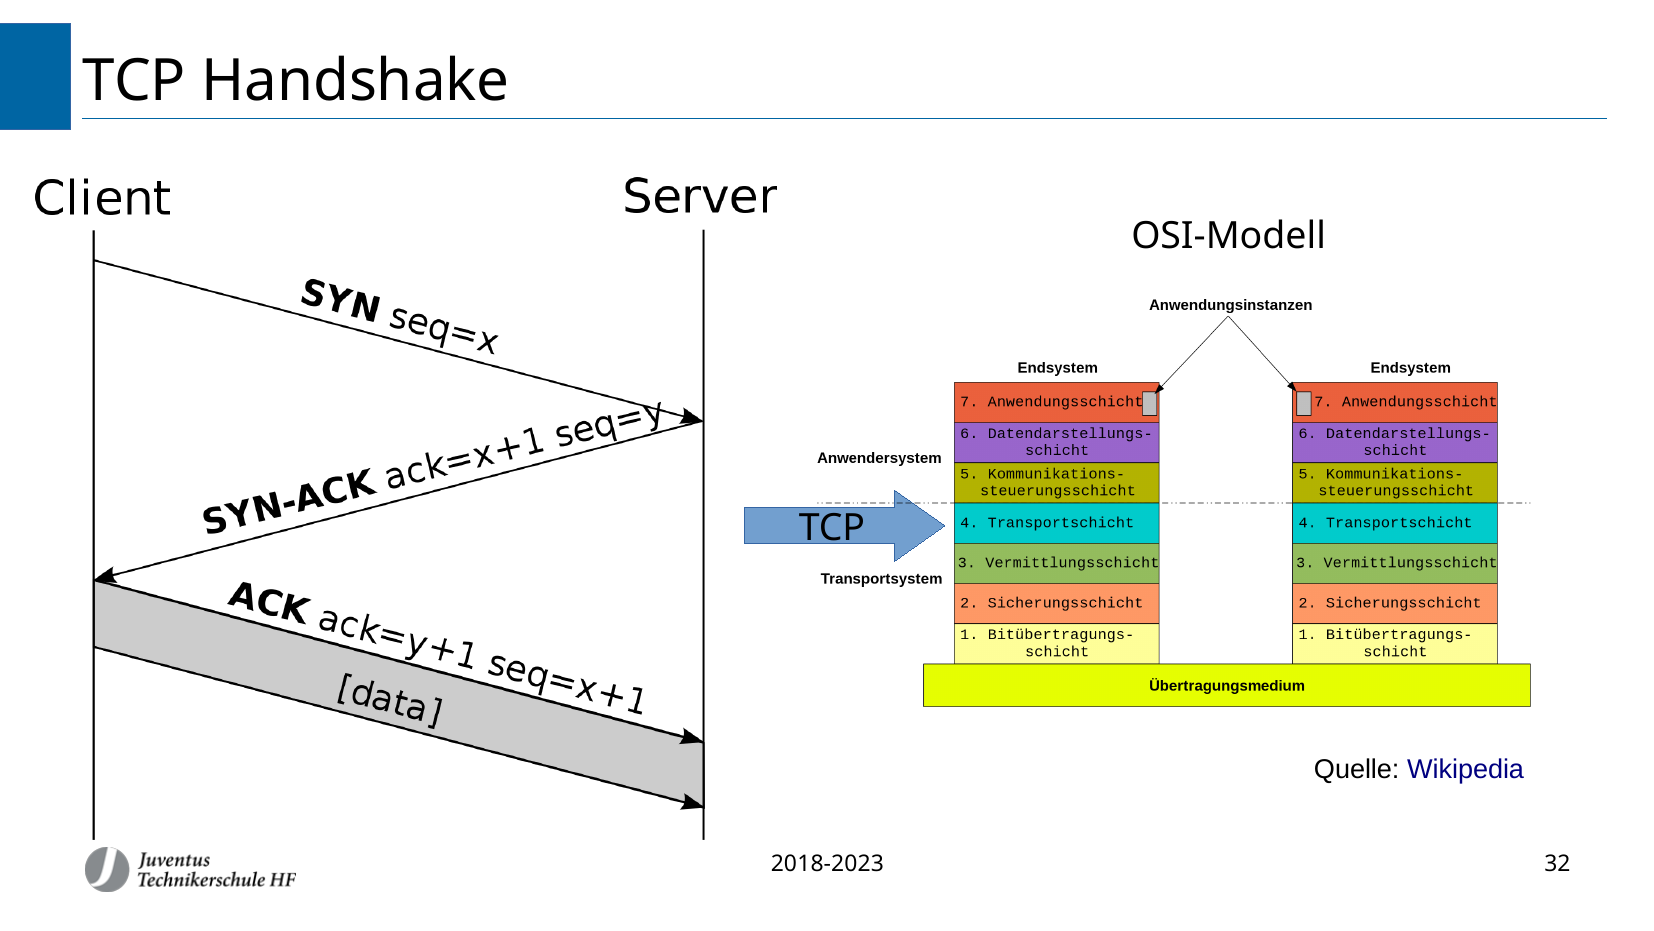

# TCP Handshake
OSI-Modell
Quelle: Wikipedia
TCP
2018-2023
32